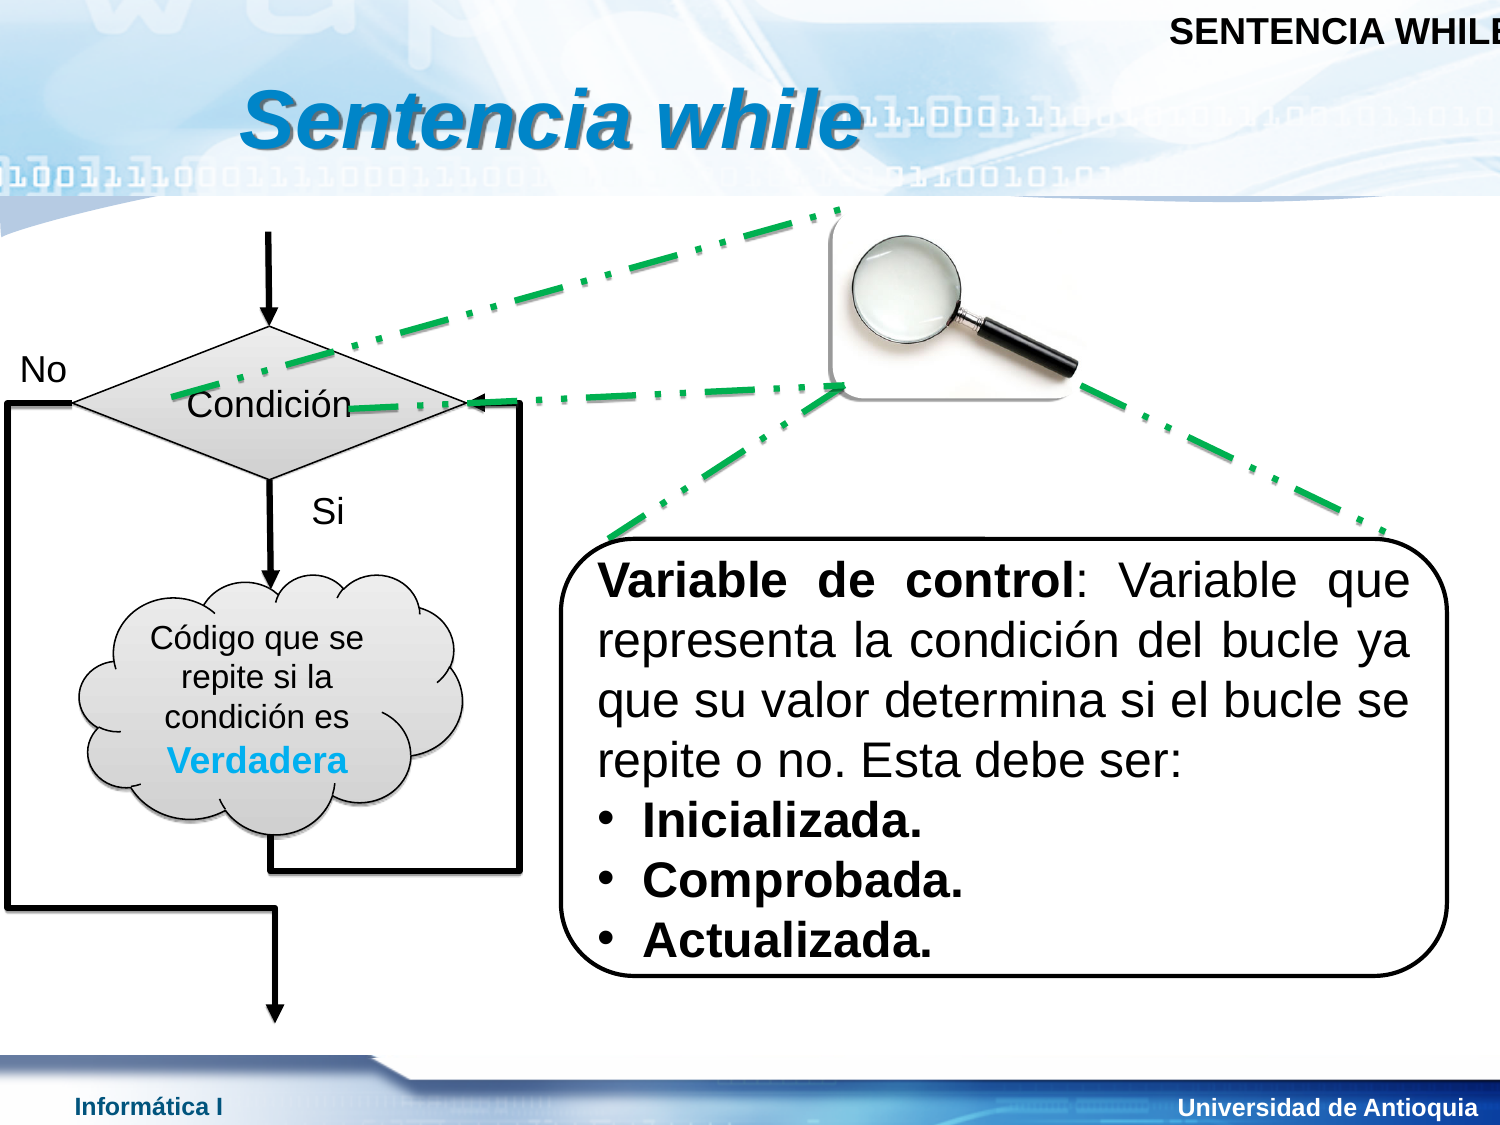

SENTENCIA WHILE
# Sentencia while
Condición
No
Si
Código que se repite si la condición es Verdadera
Variable de control: Variable que representa la condición del bucle ya que su valor determina si el bucle se repite o no. Esta debe ser:
 Inicializada.
 Comprobada.
 Actualizada.